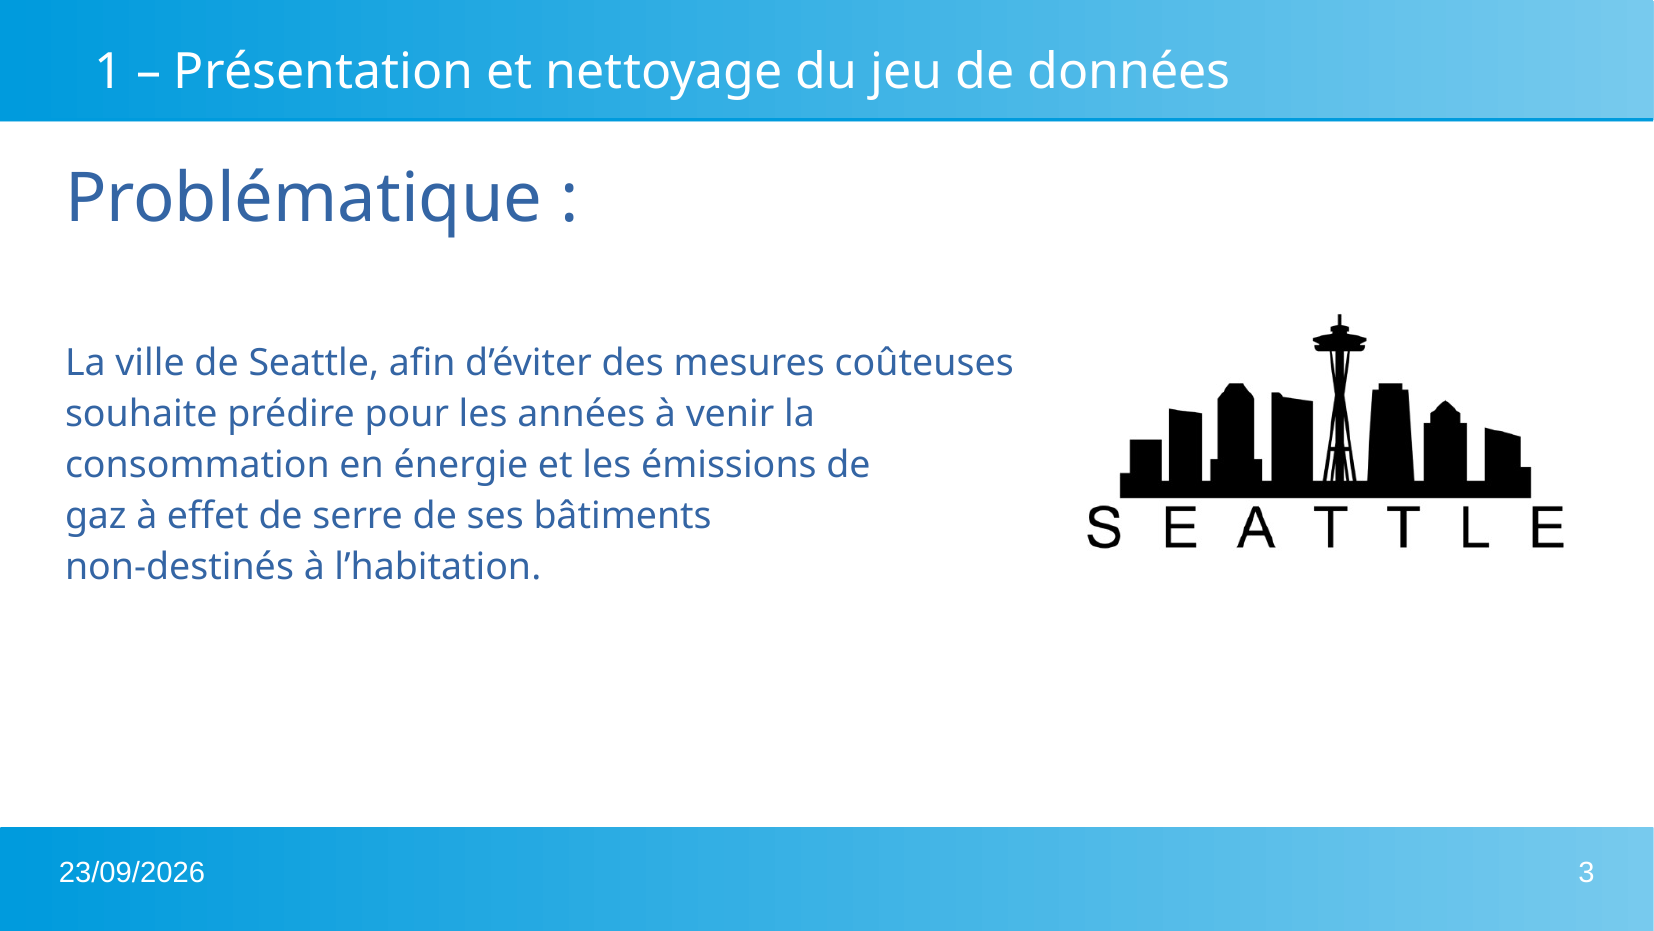

# 1 – Présentation et nettoyage du jeu de données
Problématique :
La ville de Seattle, afin d’éviter des mesures coûteuses,
souhaite prédire pour les années à venir la consommation en énergie et les émissions de
gaz à effet de serre de ses bâtiments
non-destinés à l’habitation.
3